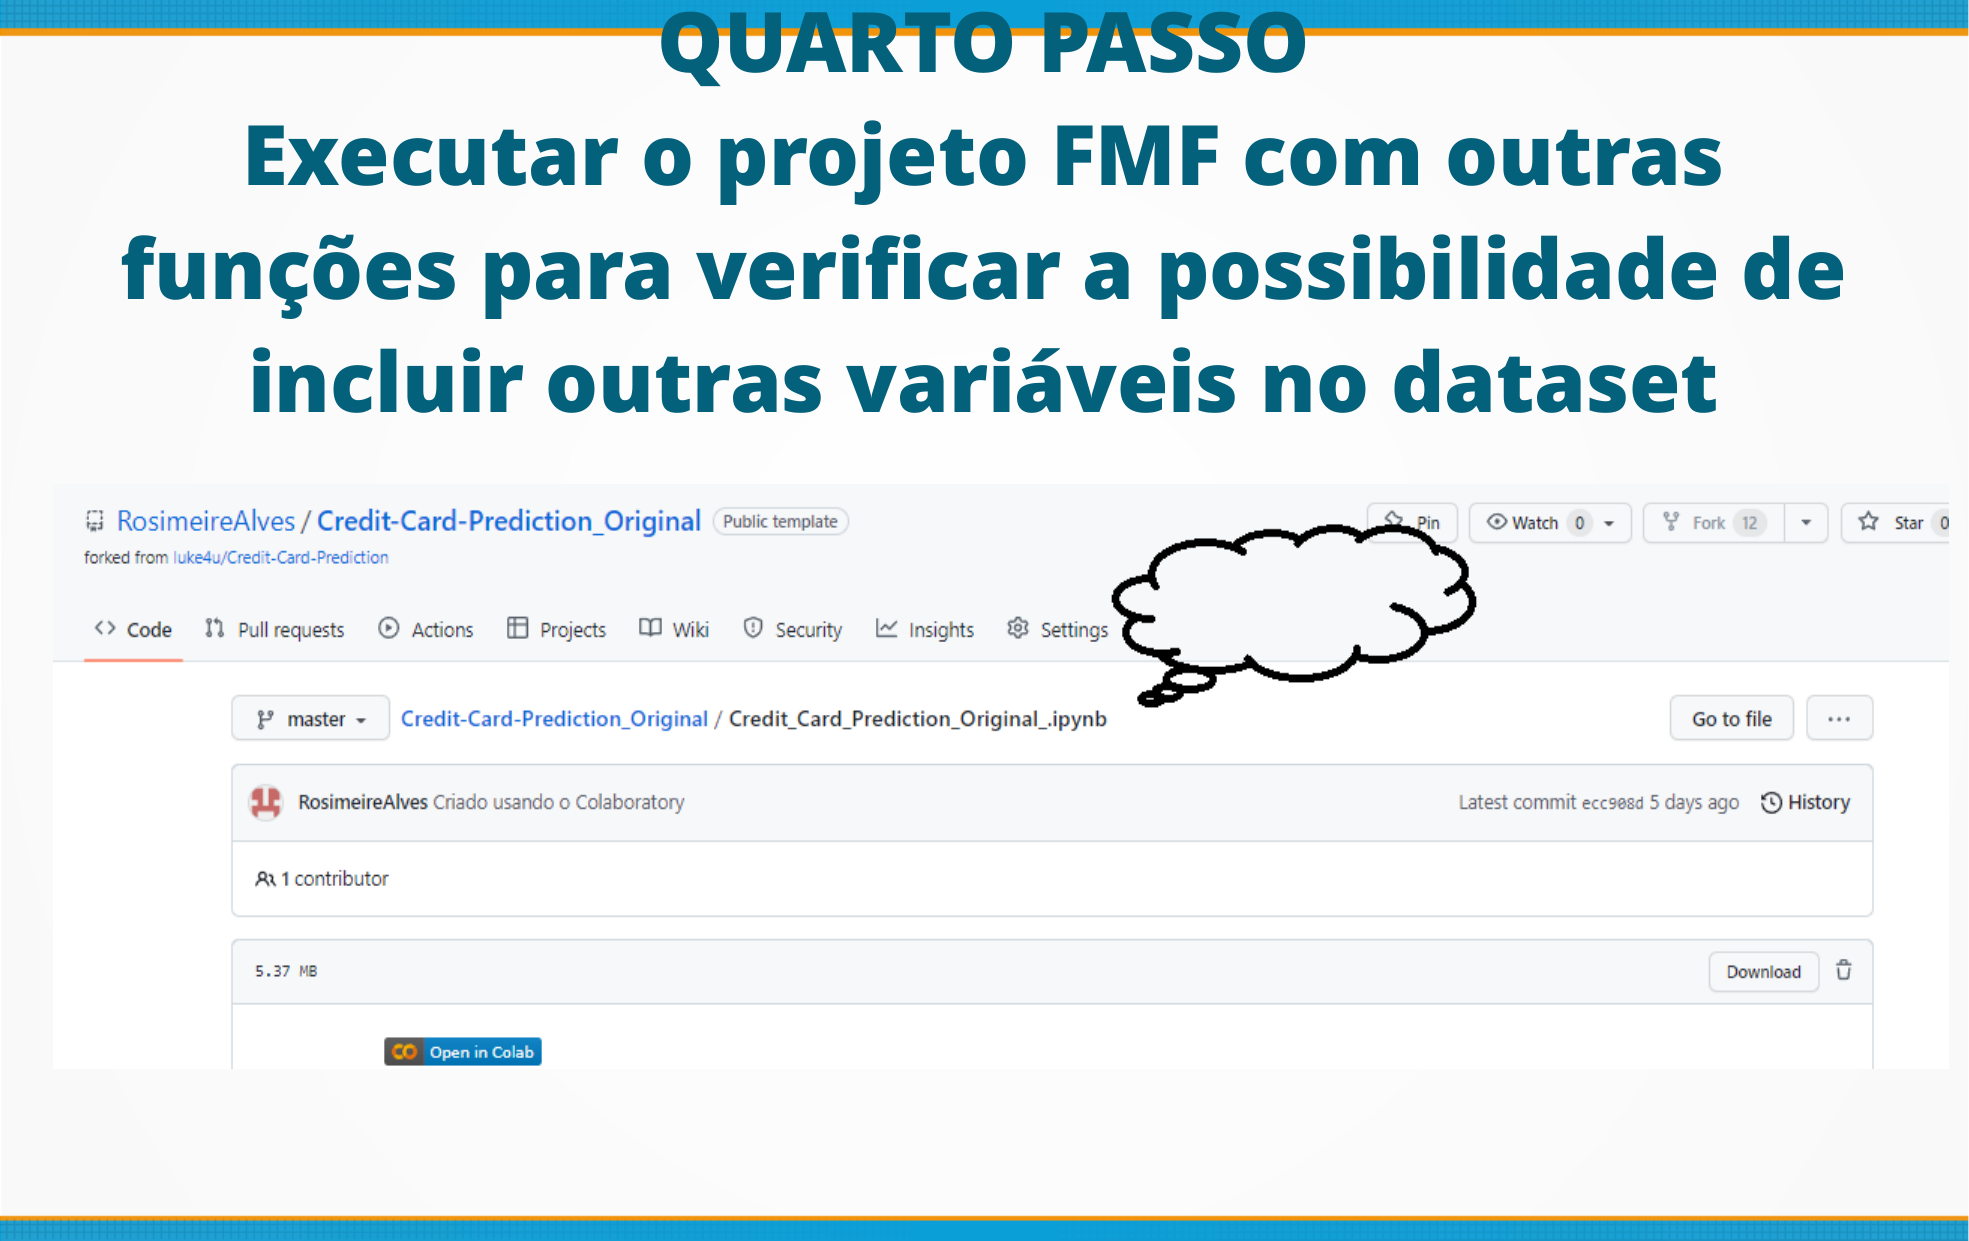

# QUARTO PASSO
Executar o projeto FMF com outras funções para verificar a possibilidade de incluir outras variáveis no dataset